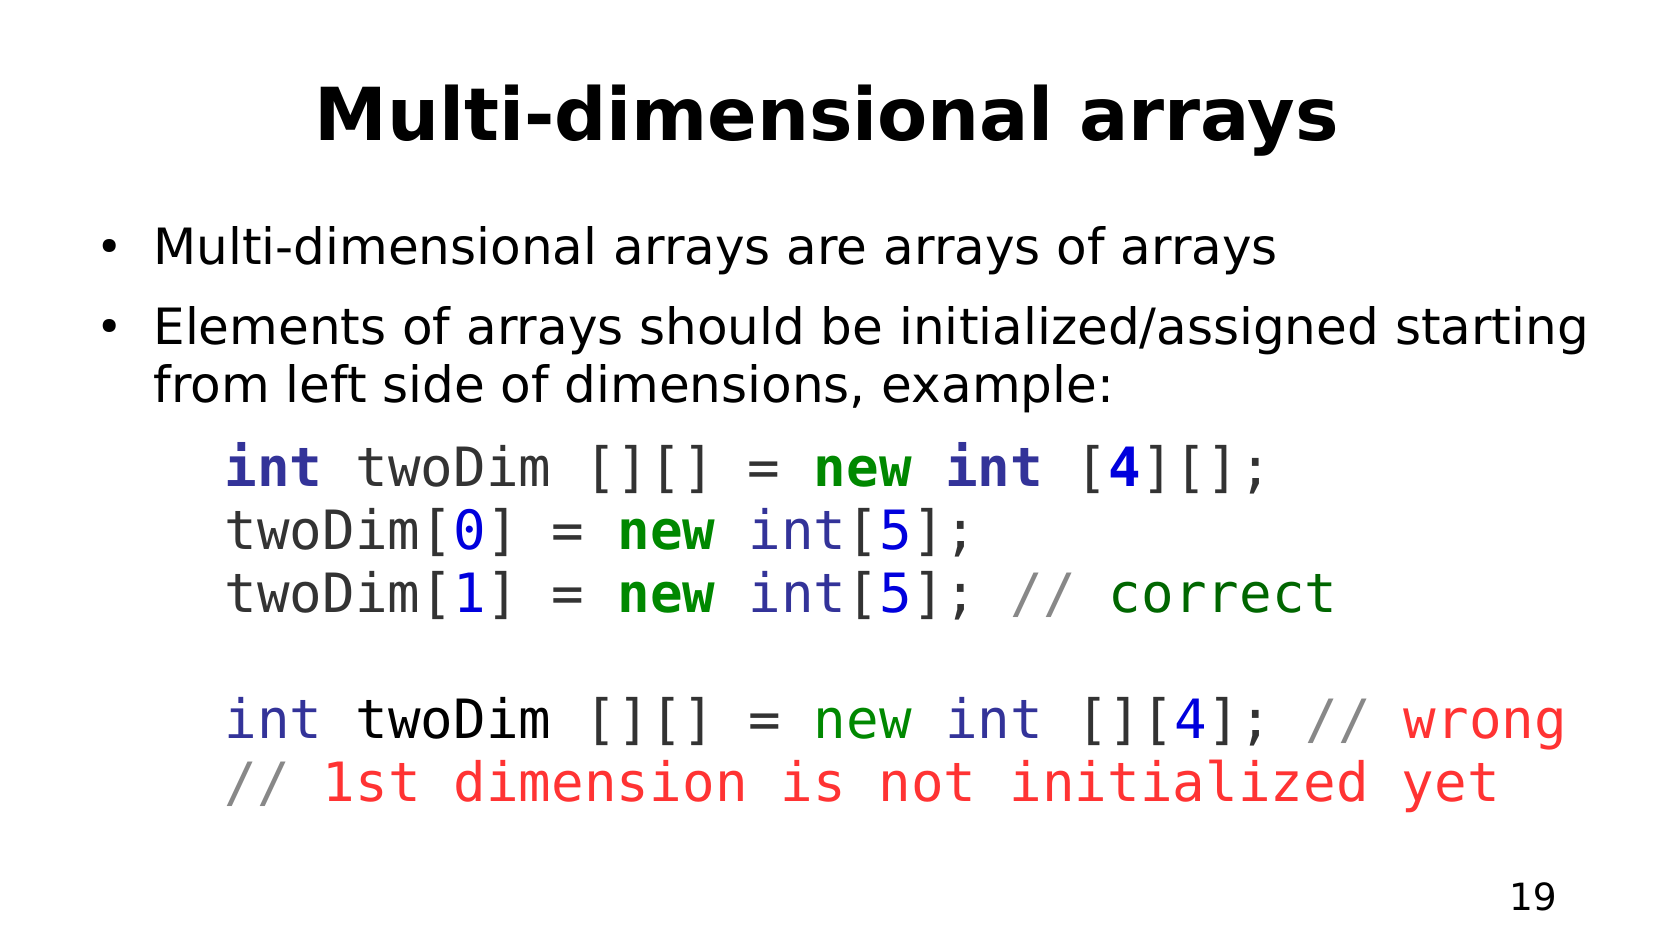

# Multi-dimensional arrays
Multi-dimensional arrays are arrays of arrays
Elements of arrays should be initialized/assigned starting from left side of dimensions, example:
int twoDim [][] = new int [4][];
twoDim[0] = new int[5];
twoDim[1] = new int[5]; // correct
int twoDim [][] = new int [][4]; // wrong
// 1st dimension is not initialized yet